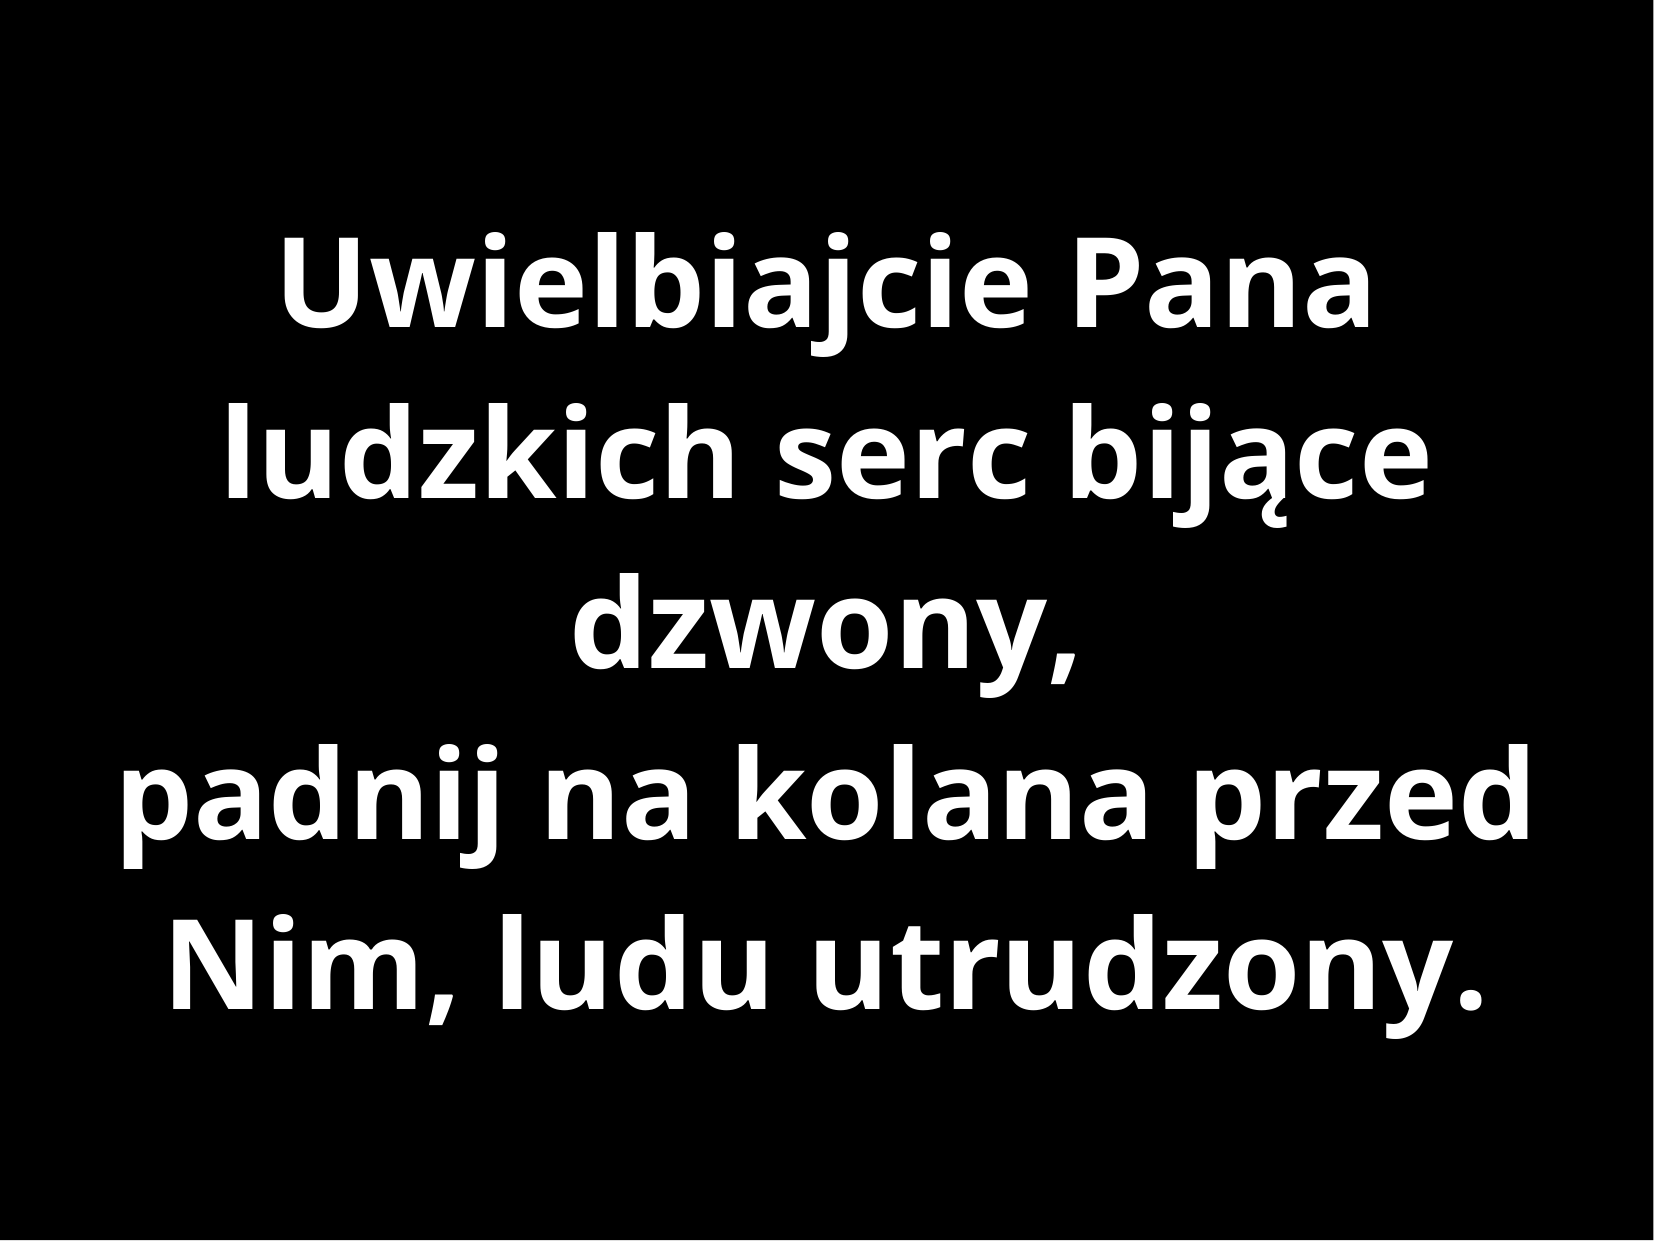

# Uwielbiajcie Pana ludzkich serc bijące dzwony, padnij na kolana przed Nim, ludu utrudzony.